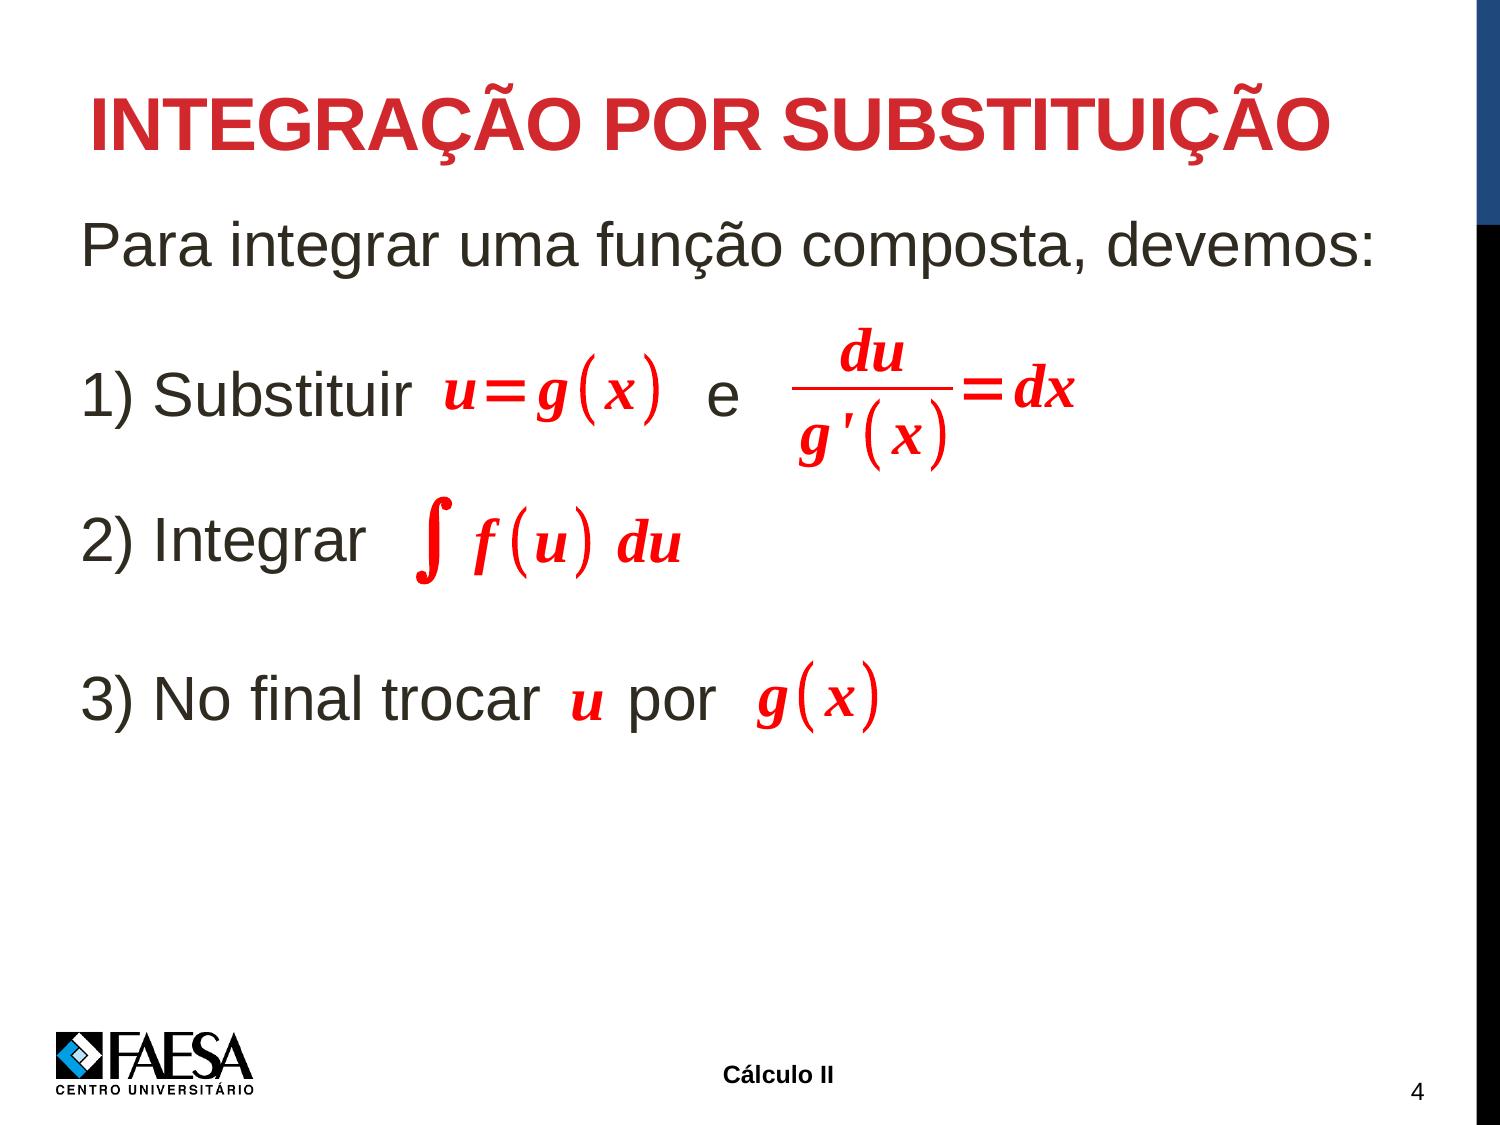

Integração por substituição
Para integrar uma função composta, devemos:
1) Substituir e
2) Integrar
3) No final trocar por